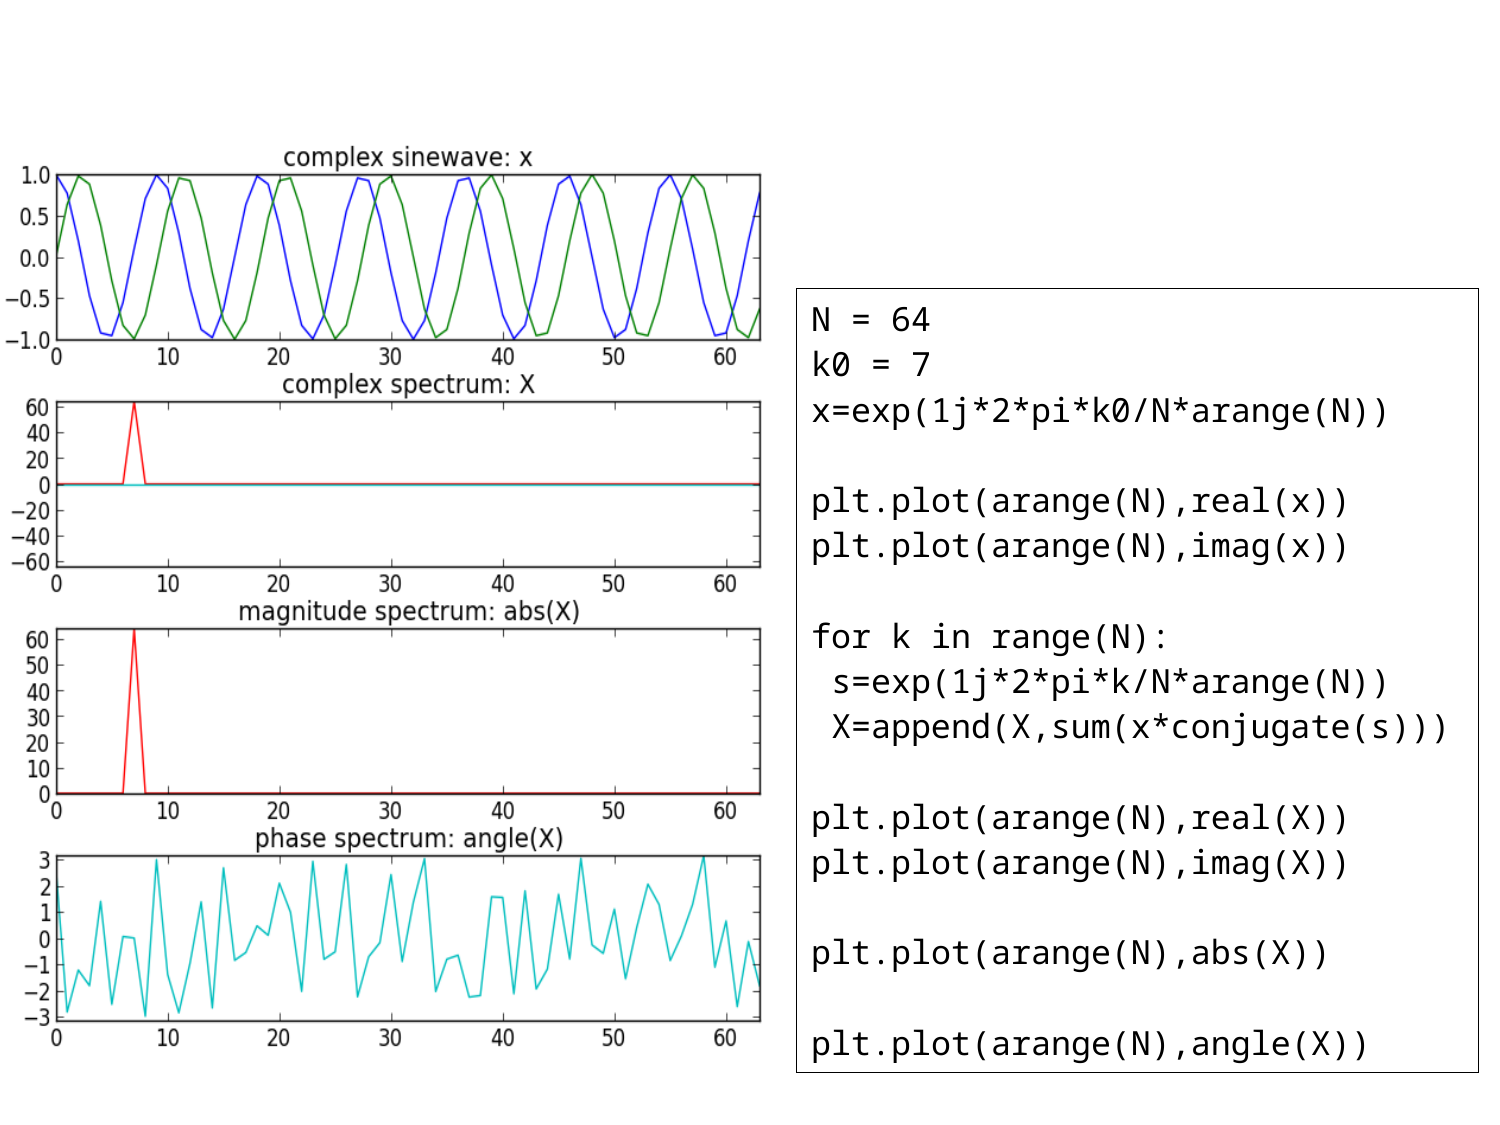

N = 64
k0 = 7
x=exp(1j*2*pi*k0/N*arange(N))
plt.plot(arange(N),real(x))
plt.plot(arange(N),imag(x))
for k in range(N):
 s=exp(1j*2*pi*k/N*arange(N))
 X=append(X,sum(x*conjugate(s)))
plt.plot(arange(N),real(X))
plt.plot(arange(N),imag(X))
plt.plot(arange(N),abs(X))
plt.plot(arange(N),angle(X))